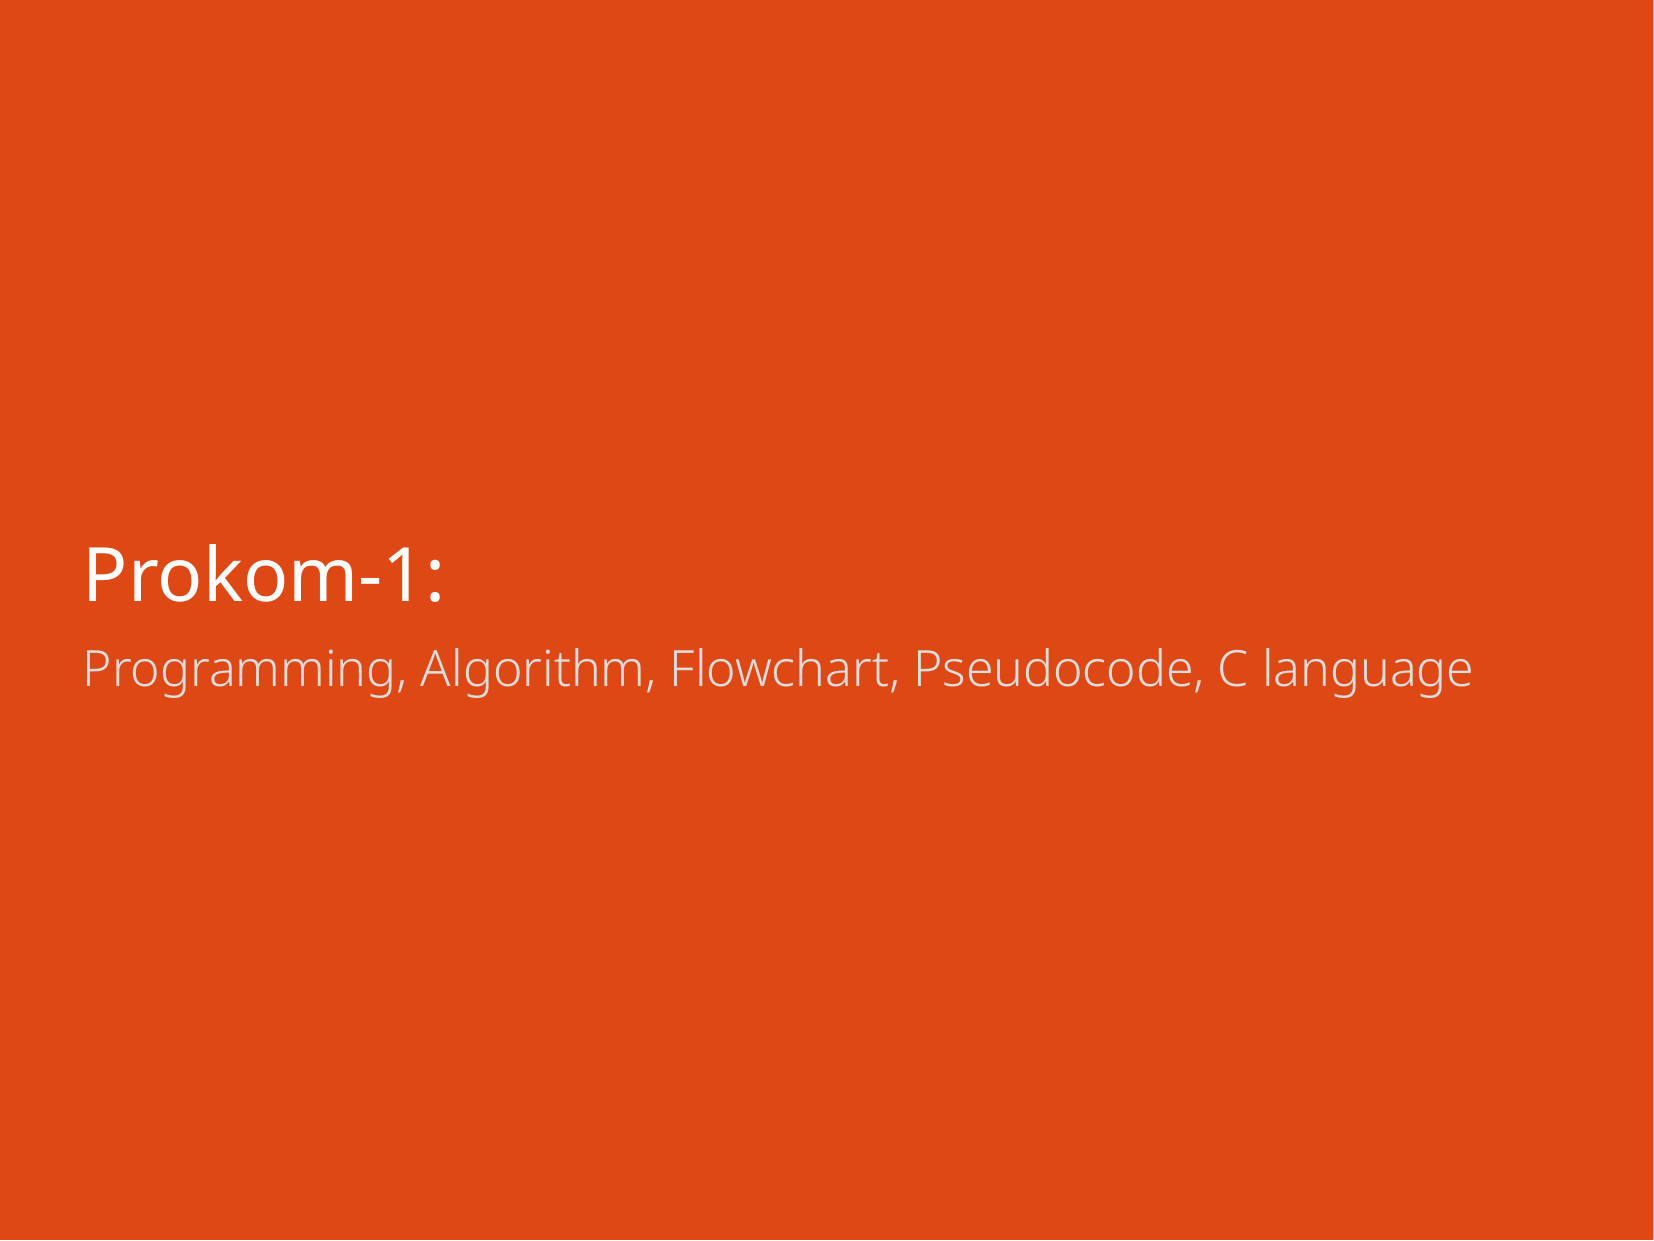

# Prokom-1:
Programming, Algorithm, Flowchart, Pseudocode, C language